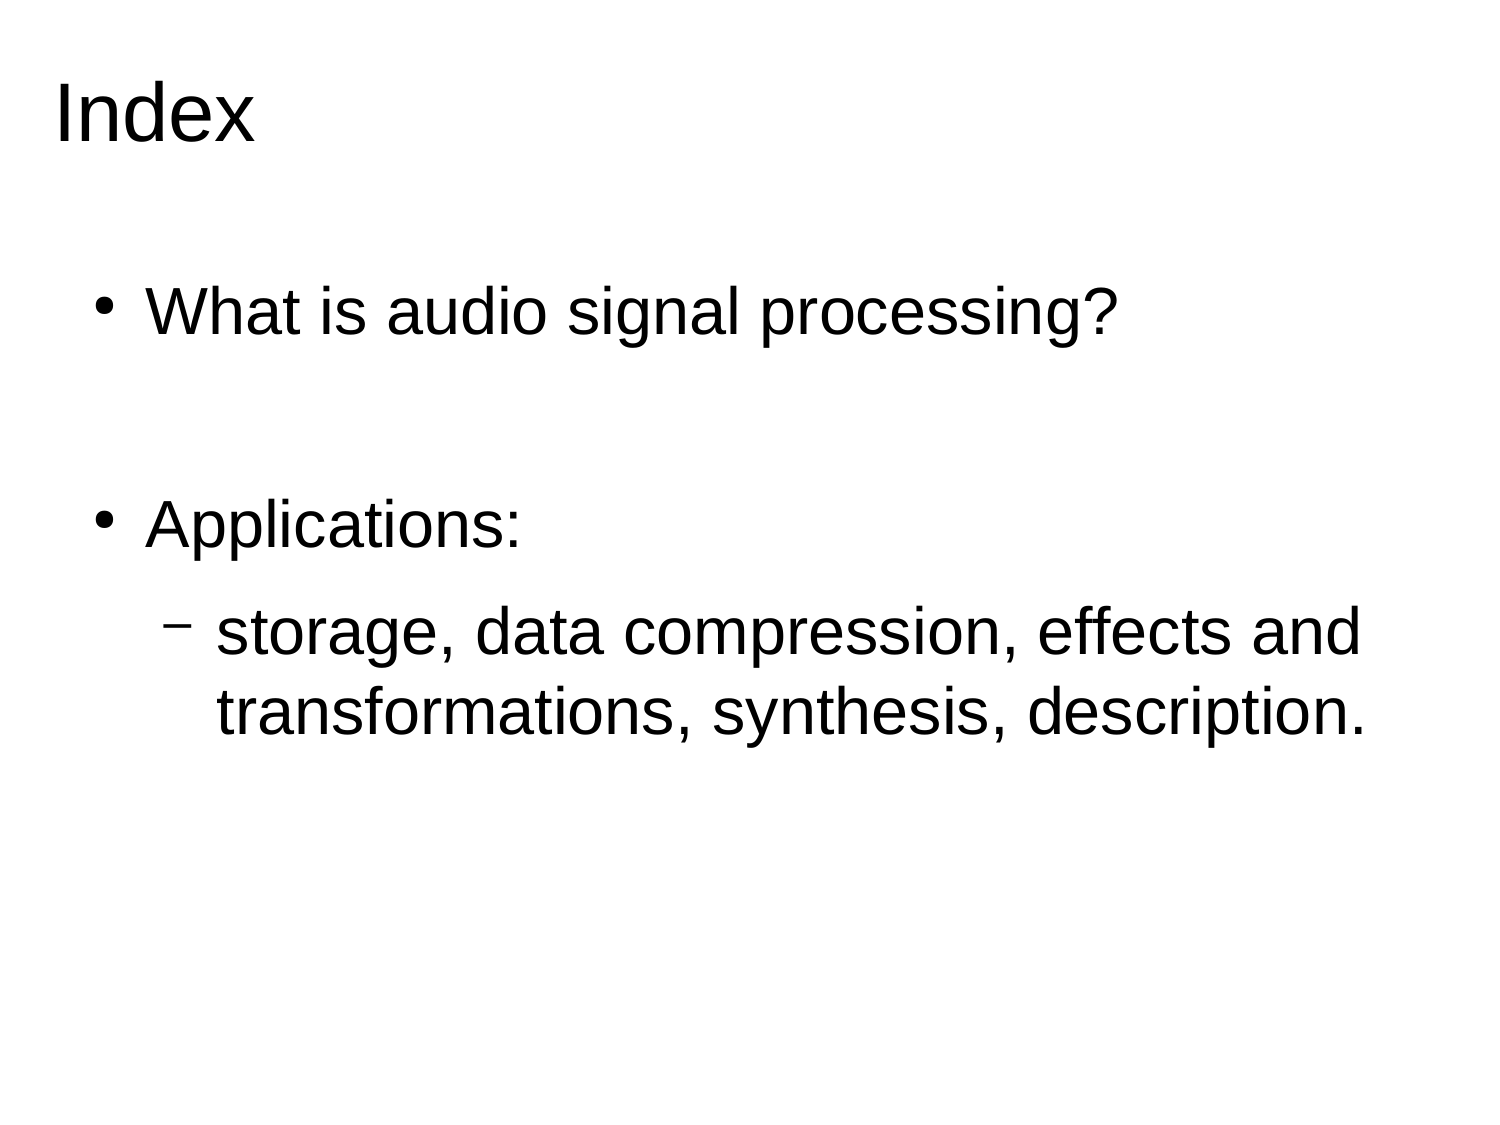

# Index
What is audio signal processing?
Applications:
storage, data compression, effects and transformations, synthesis, description.